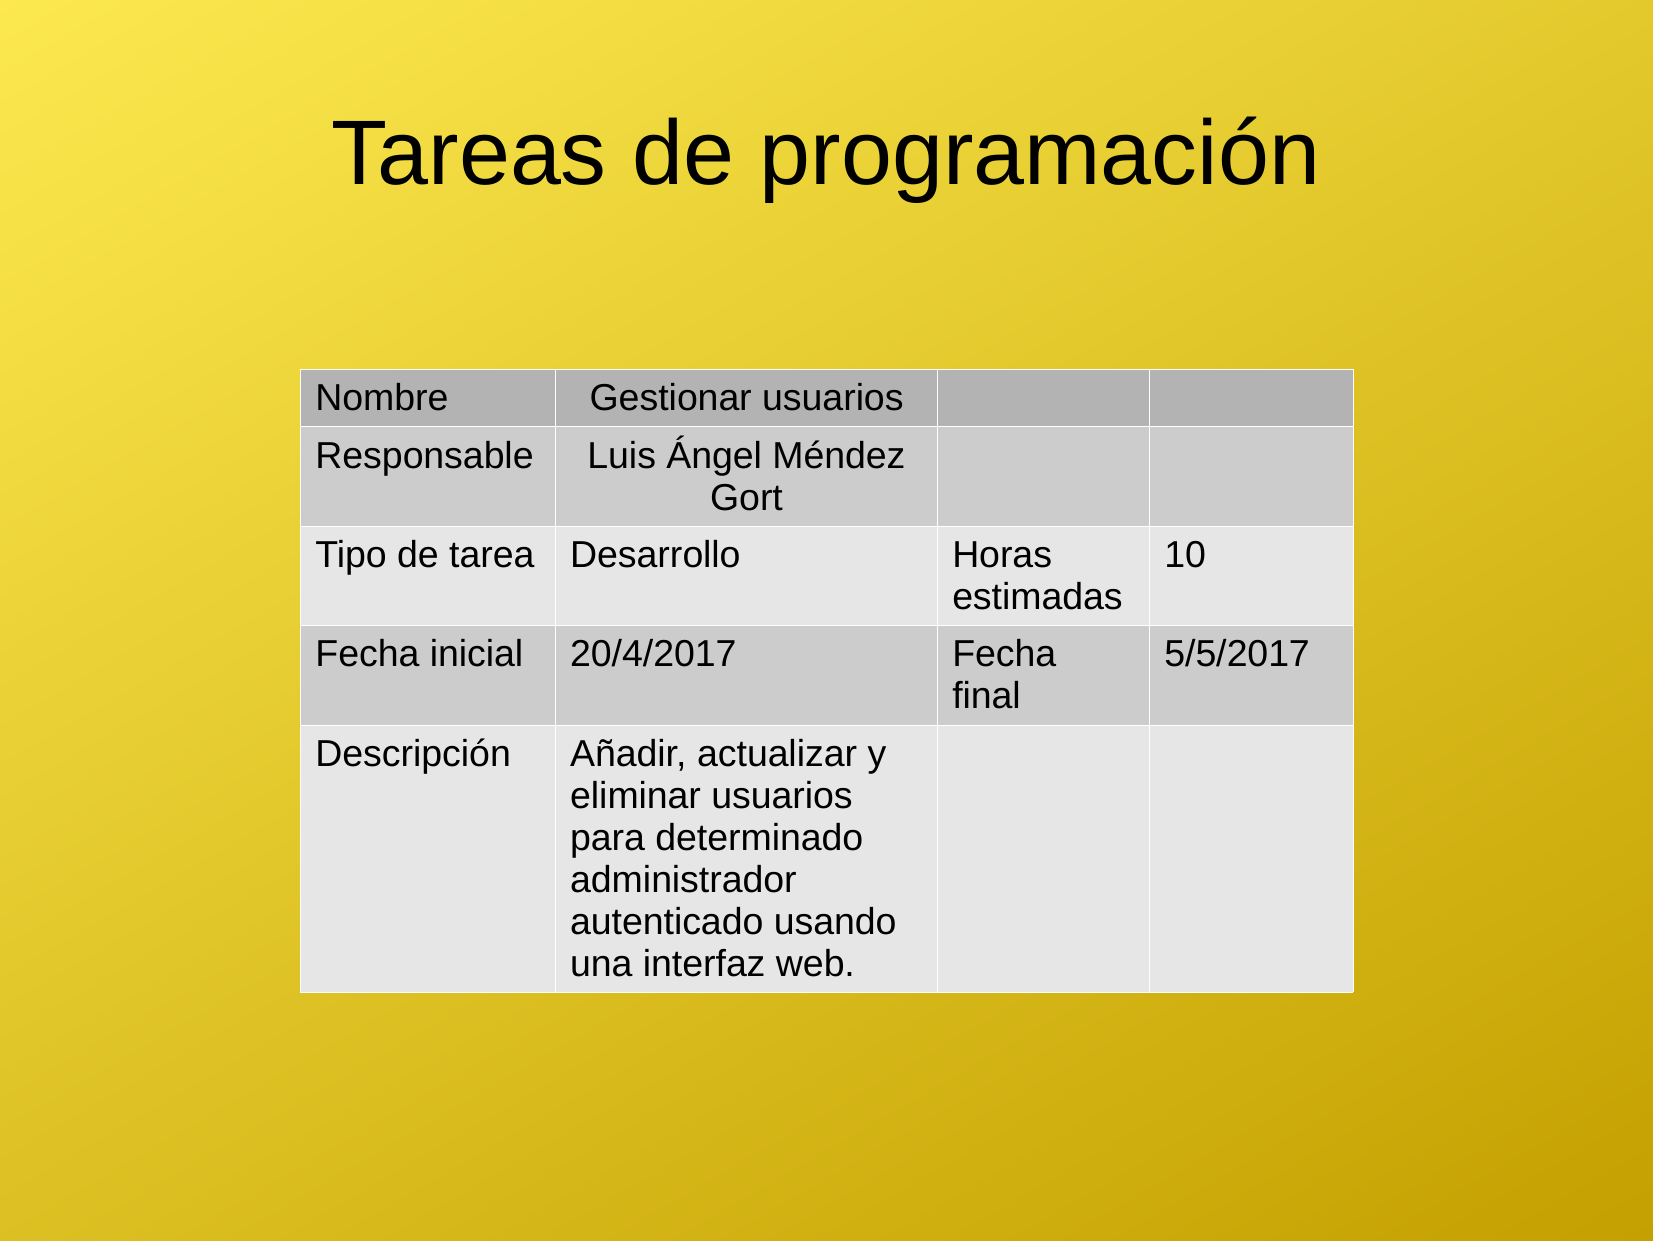

# Tareas de programación
| Nombre | Gestionar usuarios | | |
| --- | --- | --- | --- |
| Responsable | Luis Ángel Méndez Gort | | |
| Tipo de tarea | Desarrollo | Horas estimadas | 10 |
| Fecha inicial | 20/4/2017 | Fecha final | 5/5/2017 |
| Descripción | Añadir, actualizar y eliminar usuarios para determinado administrador autenticado usando una interfaz web. | | |